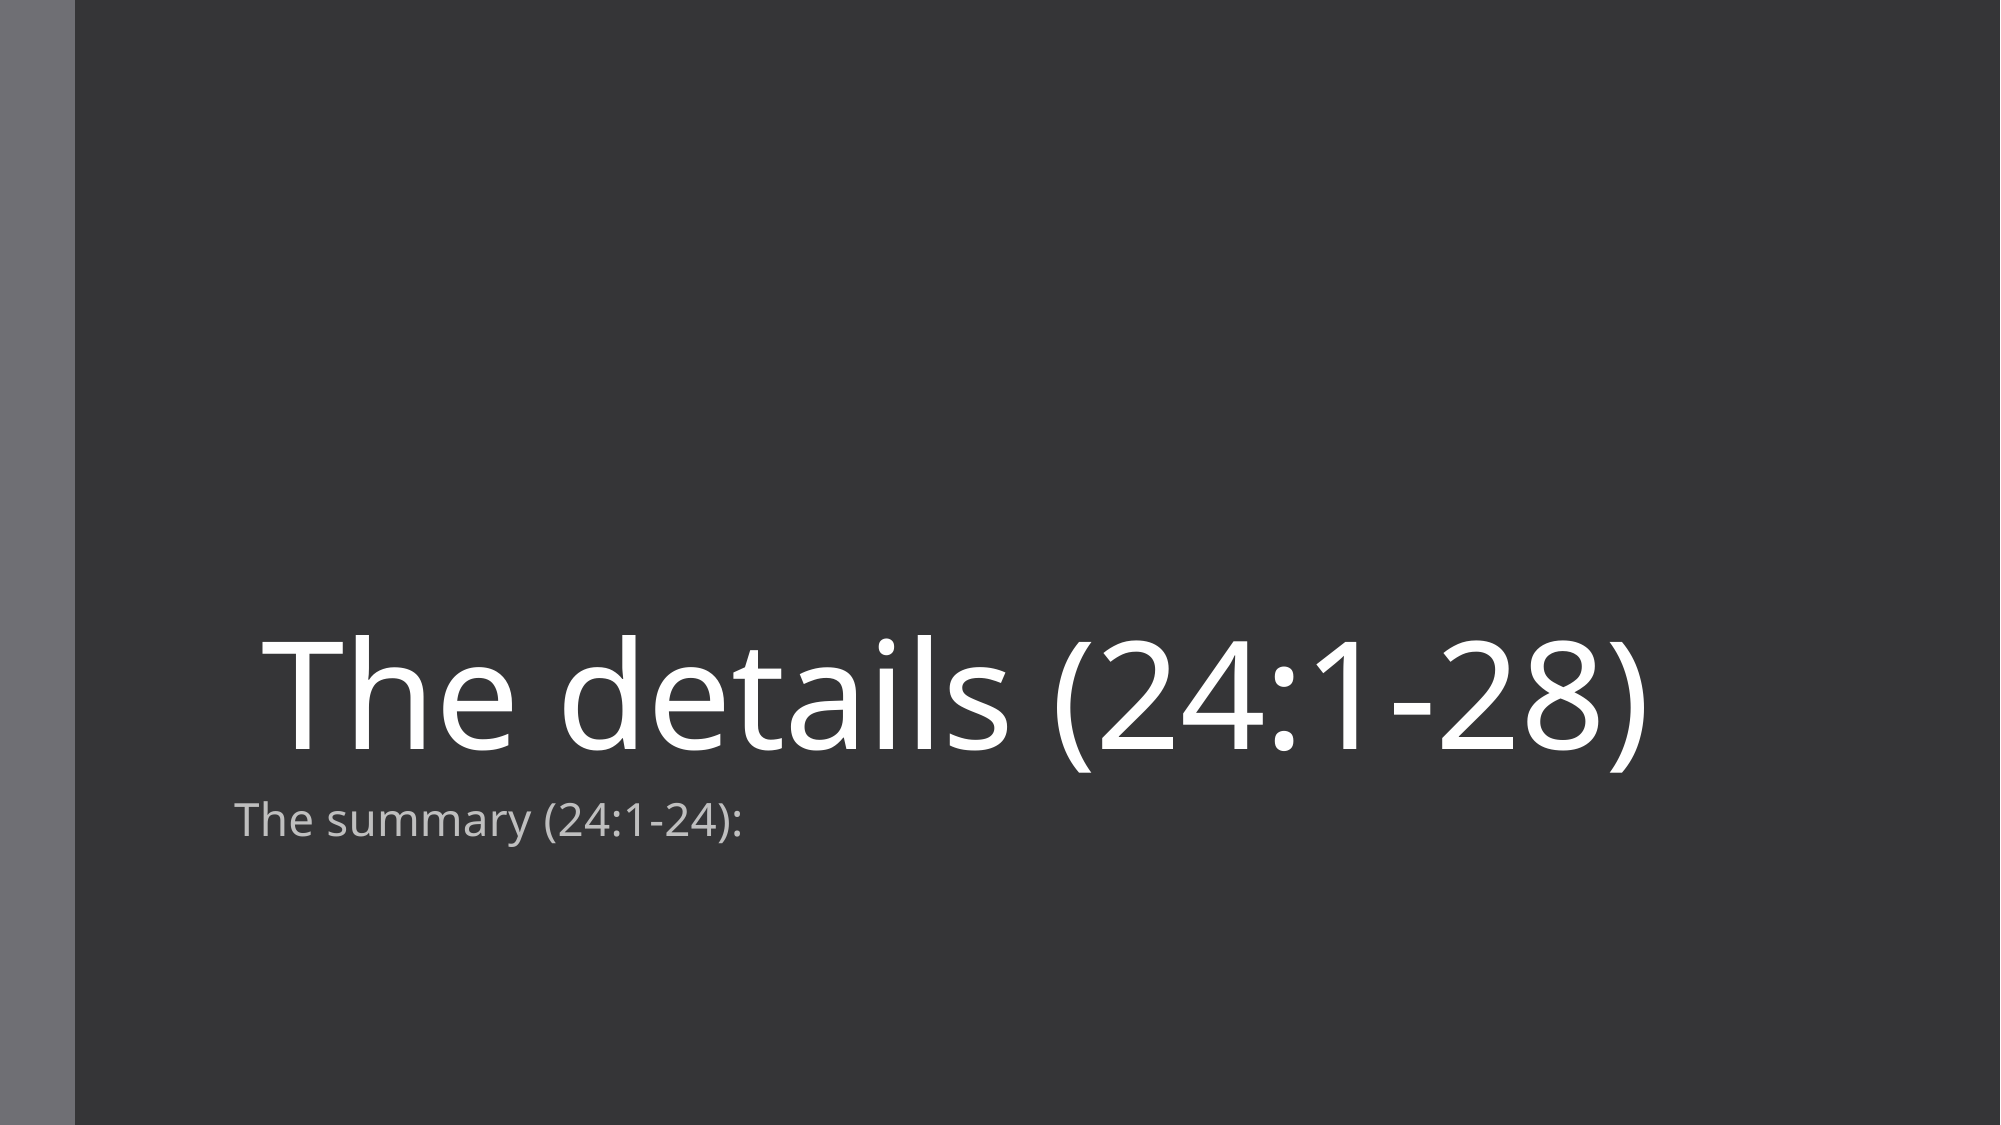

# The details (24:1-28)
 The summary (24:1-24):